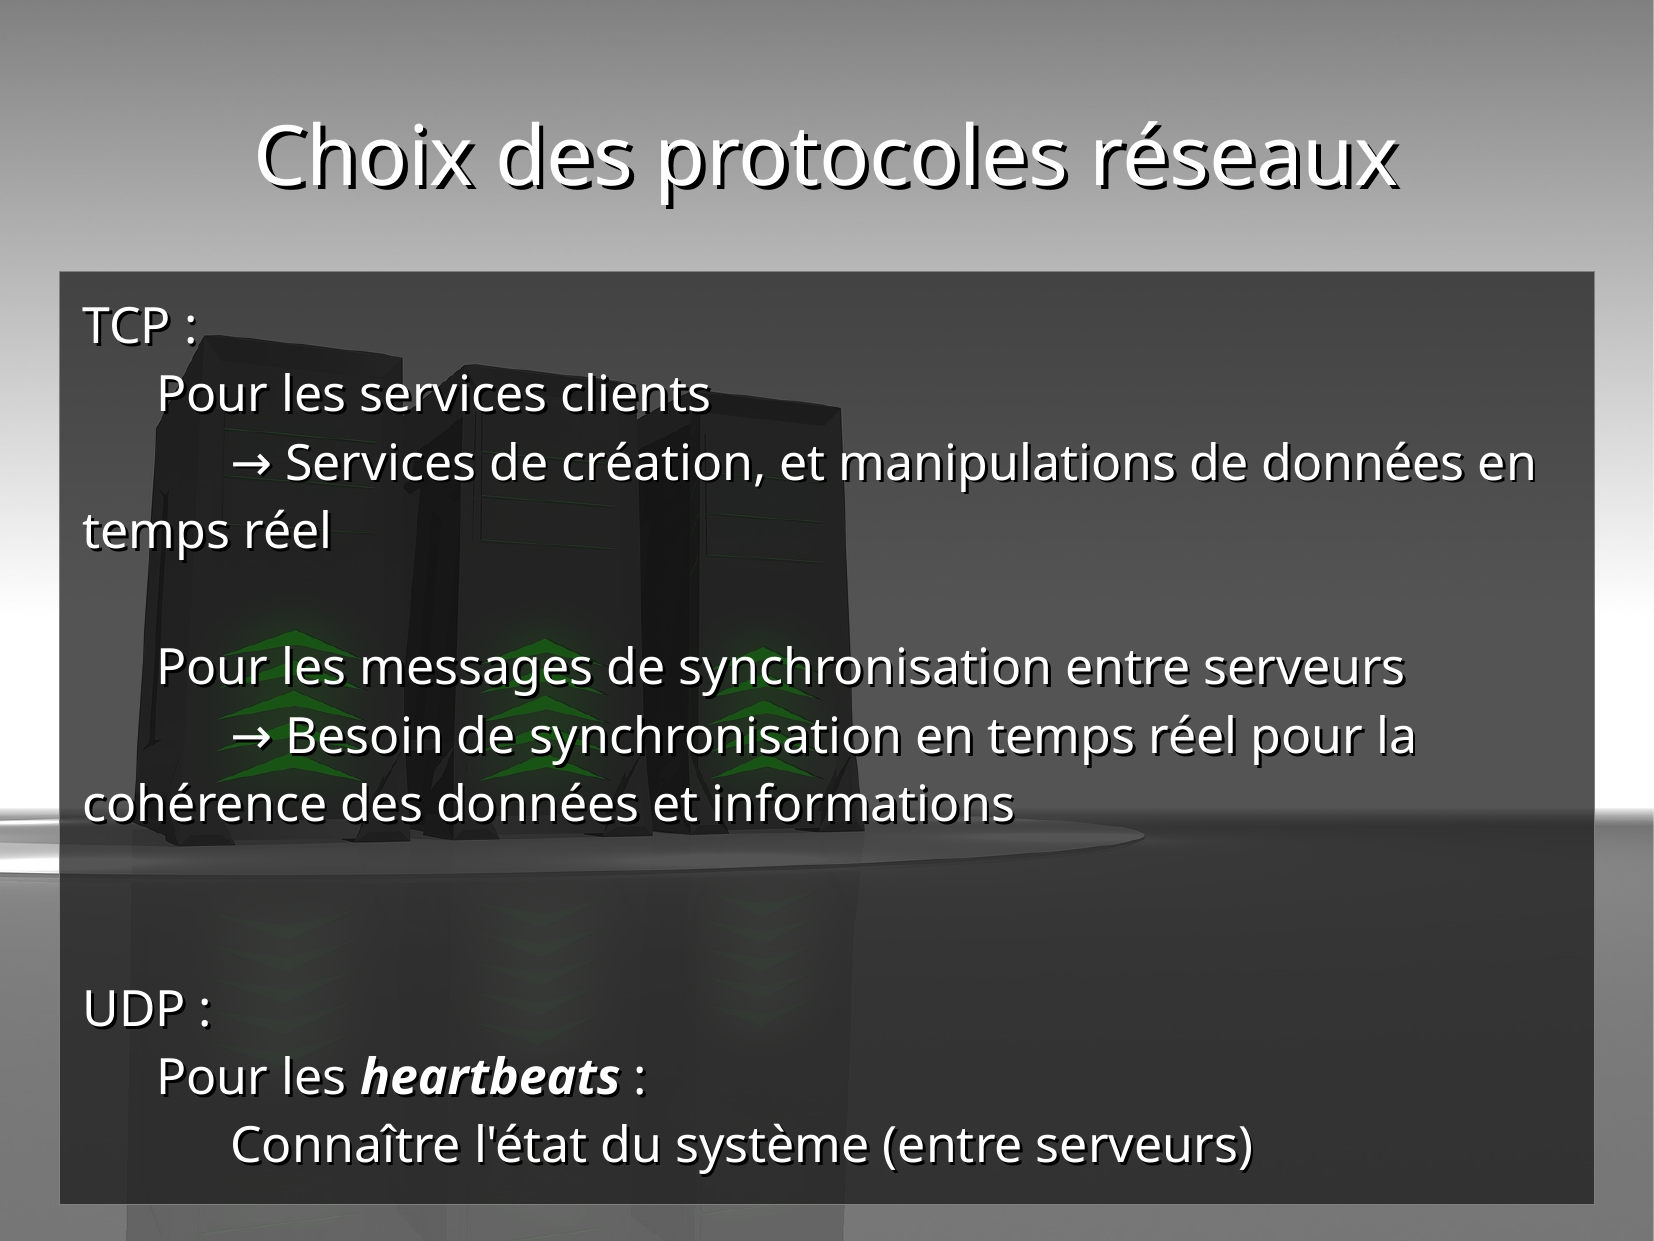

# Choix des protocoles réseaux
TCP :
	Pour les services clients
		→ Services de création, et manipulations de données en temps réel
	Pour les messages de synchronisation entre serveurs
		→ Besoin de synchronisation en temps réel pour la cohérence des données et informations
UDP :
	Pour les heartbeats :
		Connaître l'état du système (entre serveurs)